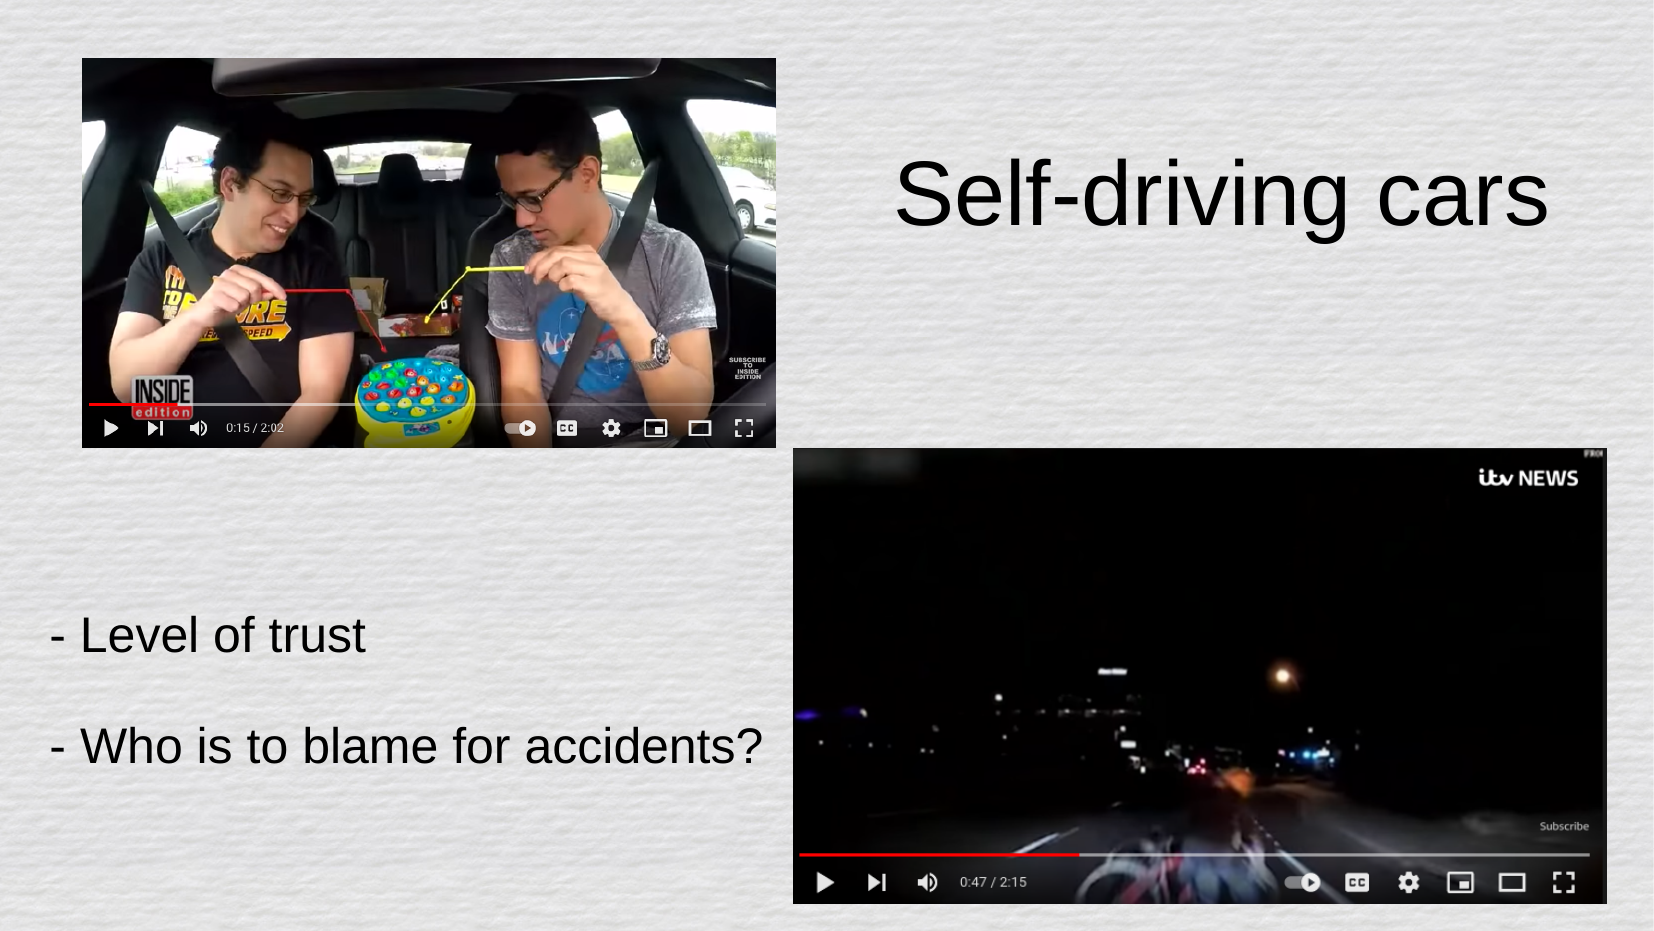

# Self-driving cars
 - Level of trust
 - Who is to blame for accidents?